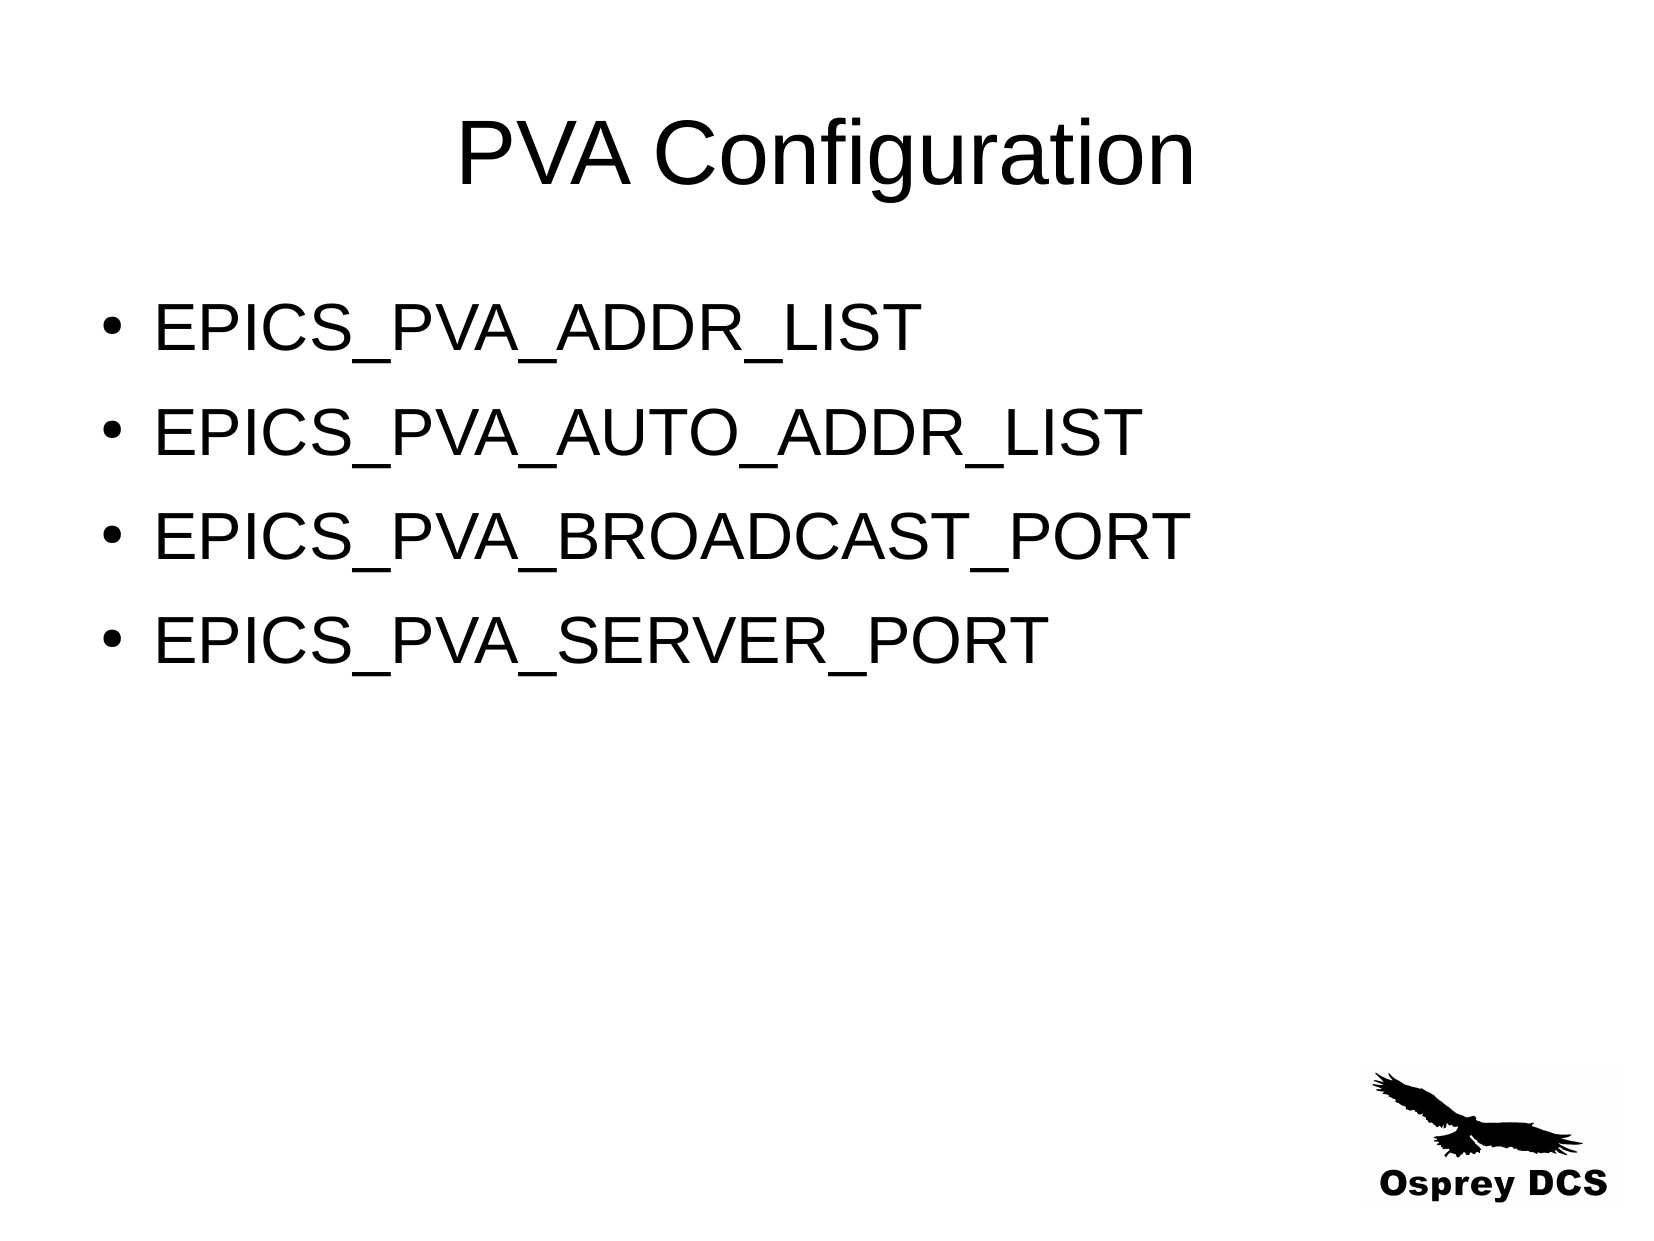

# PVA Configuration
EPICS_PVA_ADDR_LIST
EPICS_PVA_AUTO_ADDR_LIST
EPICS_PVA_BROADCAST_PORT
EPICS_PVA_SERVER_PORT